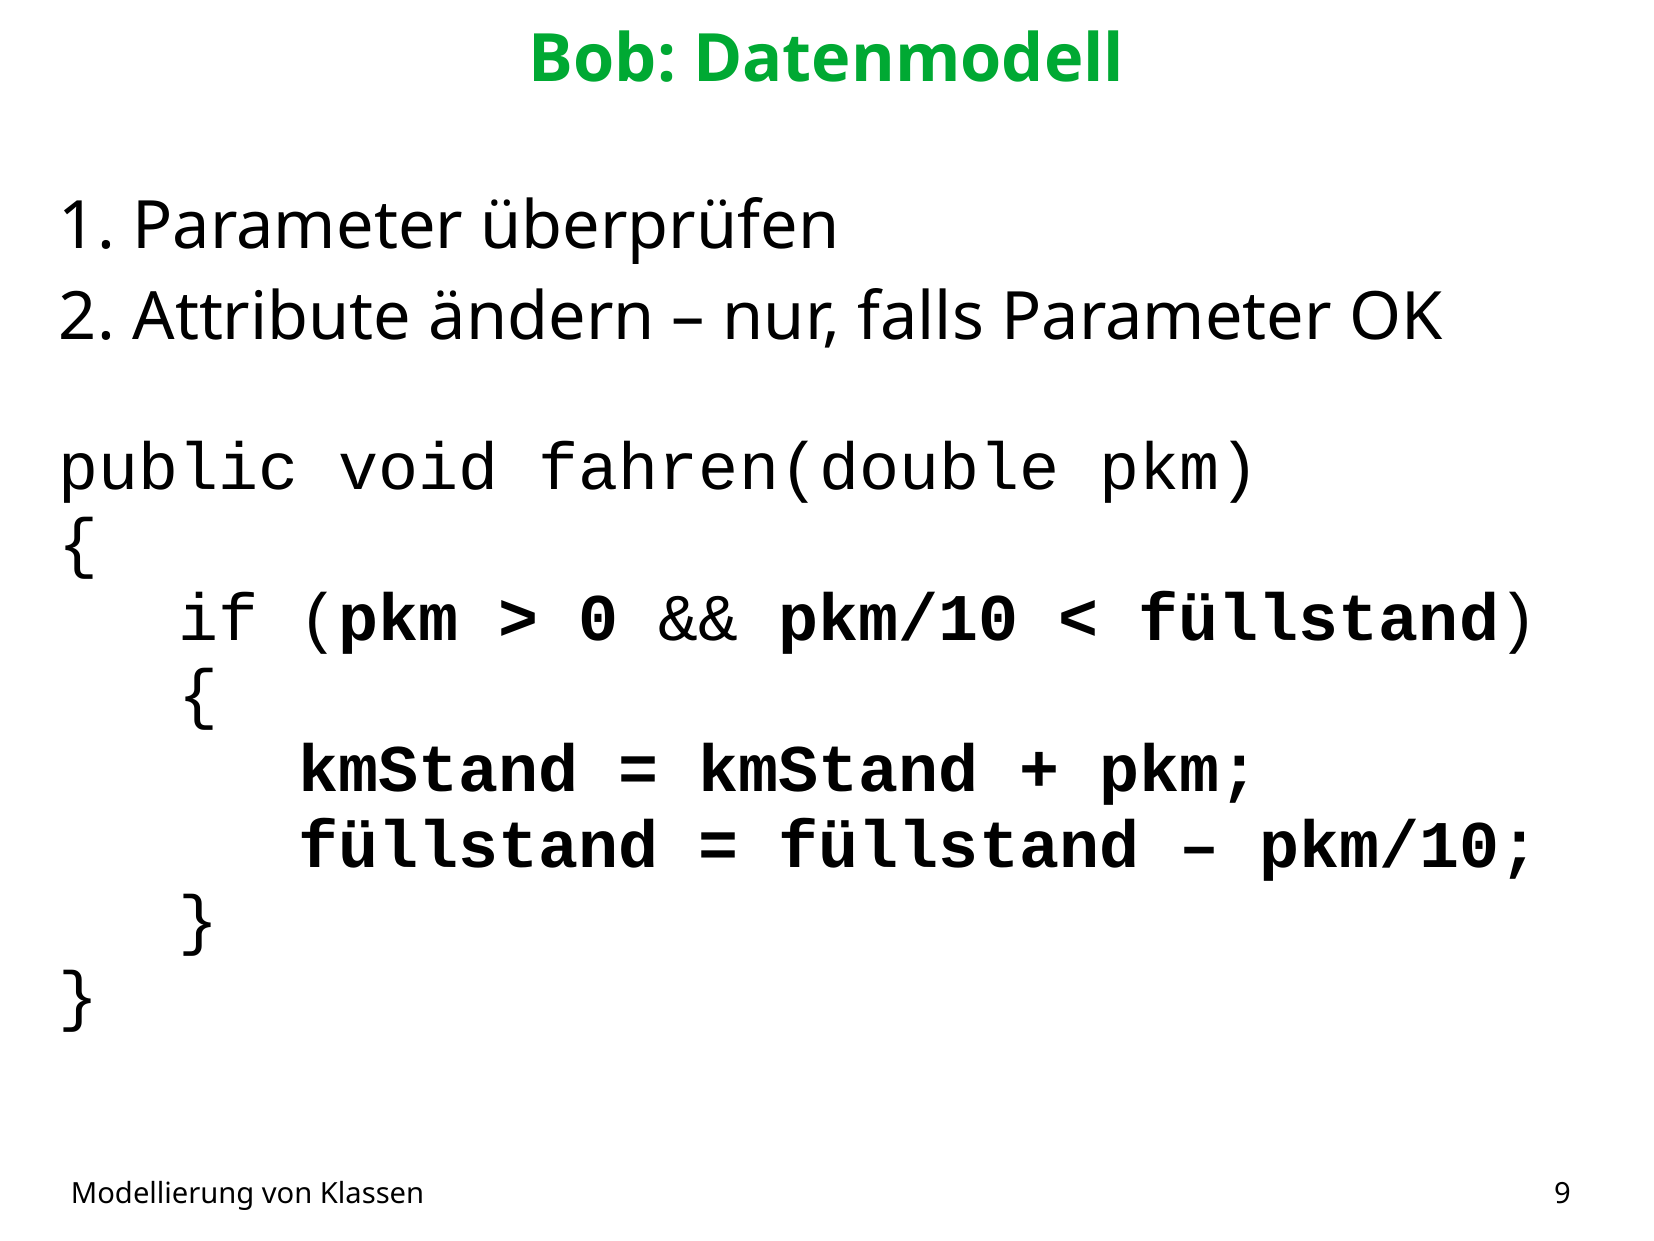

# Bob: Datenmodell
1. Parameter überprüfen
2. Attribute ändern – nur, falls Parameter OK
public void fahren(double pkm)
{
 if (pkm > 0 && pkm/10 < füllstand)
 {
 kmStand = kmStand + pkm;
 füllstand = füllstand – pkm/10;
 }
}
Modellierung von Klassen
9